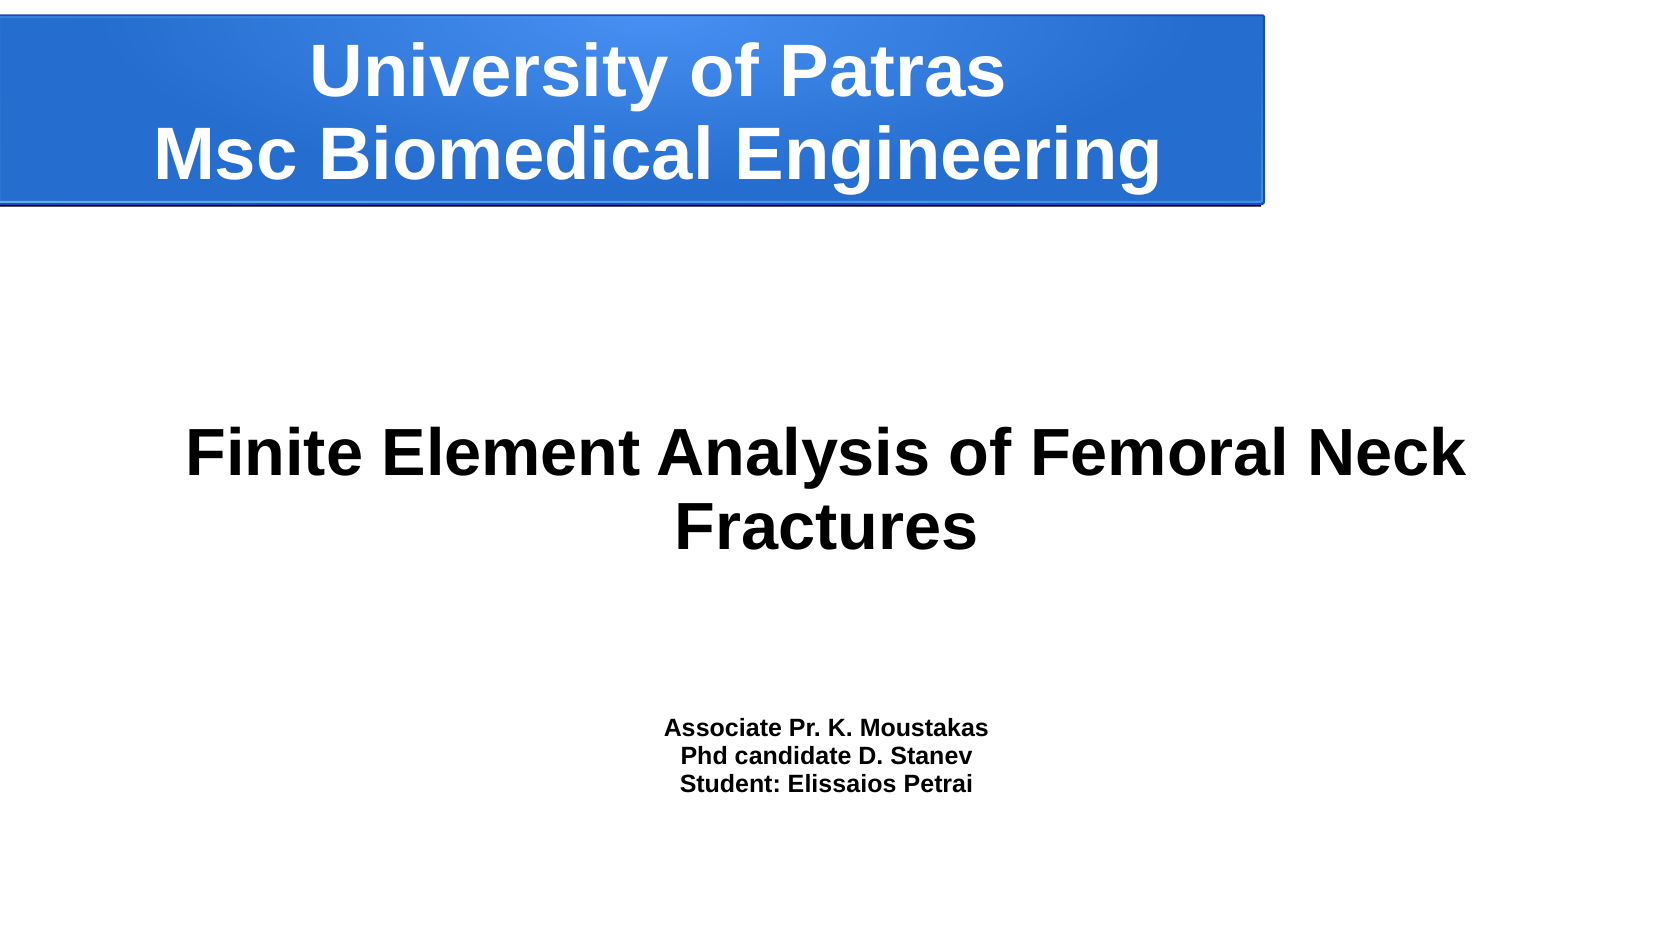

# University of Patras Msc Biomedical Engineering
Finite Element Analysis of Femoral Neck Fractures
Associate Pr. K. Moustakas
Phd candidate D. Stanev
Student: Elissaios Petrai